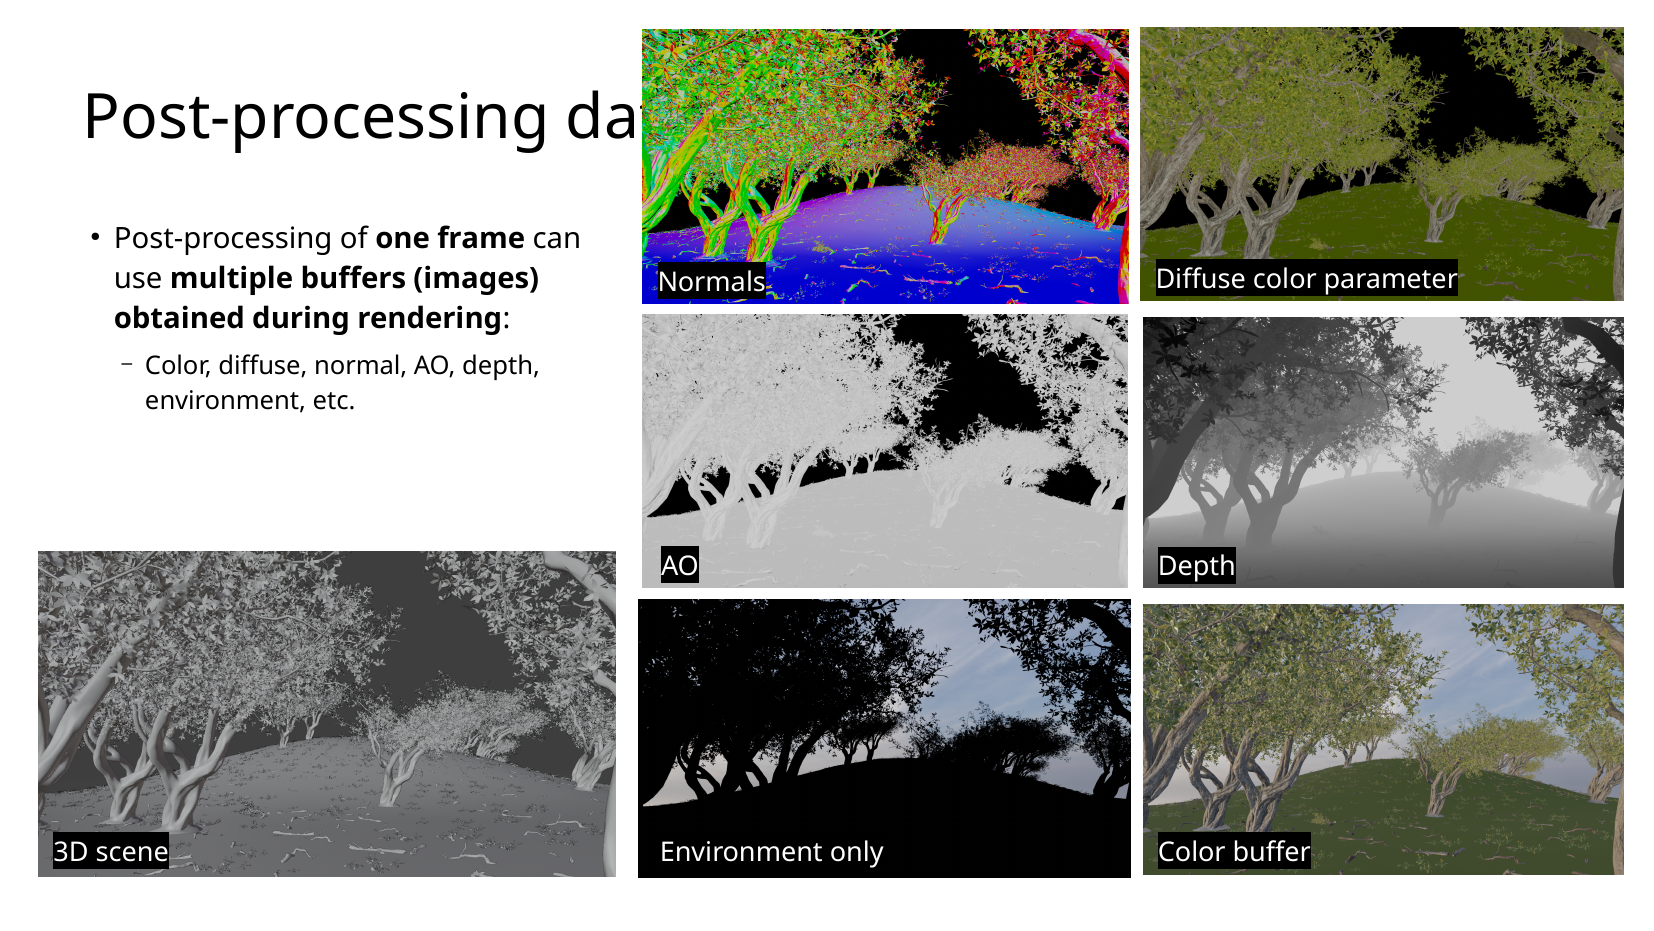

# Post-processing data
Post-processing of one frame can use multiple buffers (images) obtained during rendering:
Color, diffuse, normal, AO, depth, environment, etc.
Diffuse color parameter
Normals
AO
Depth
3D scene
Environment only
Color buffer
5